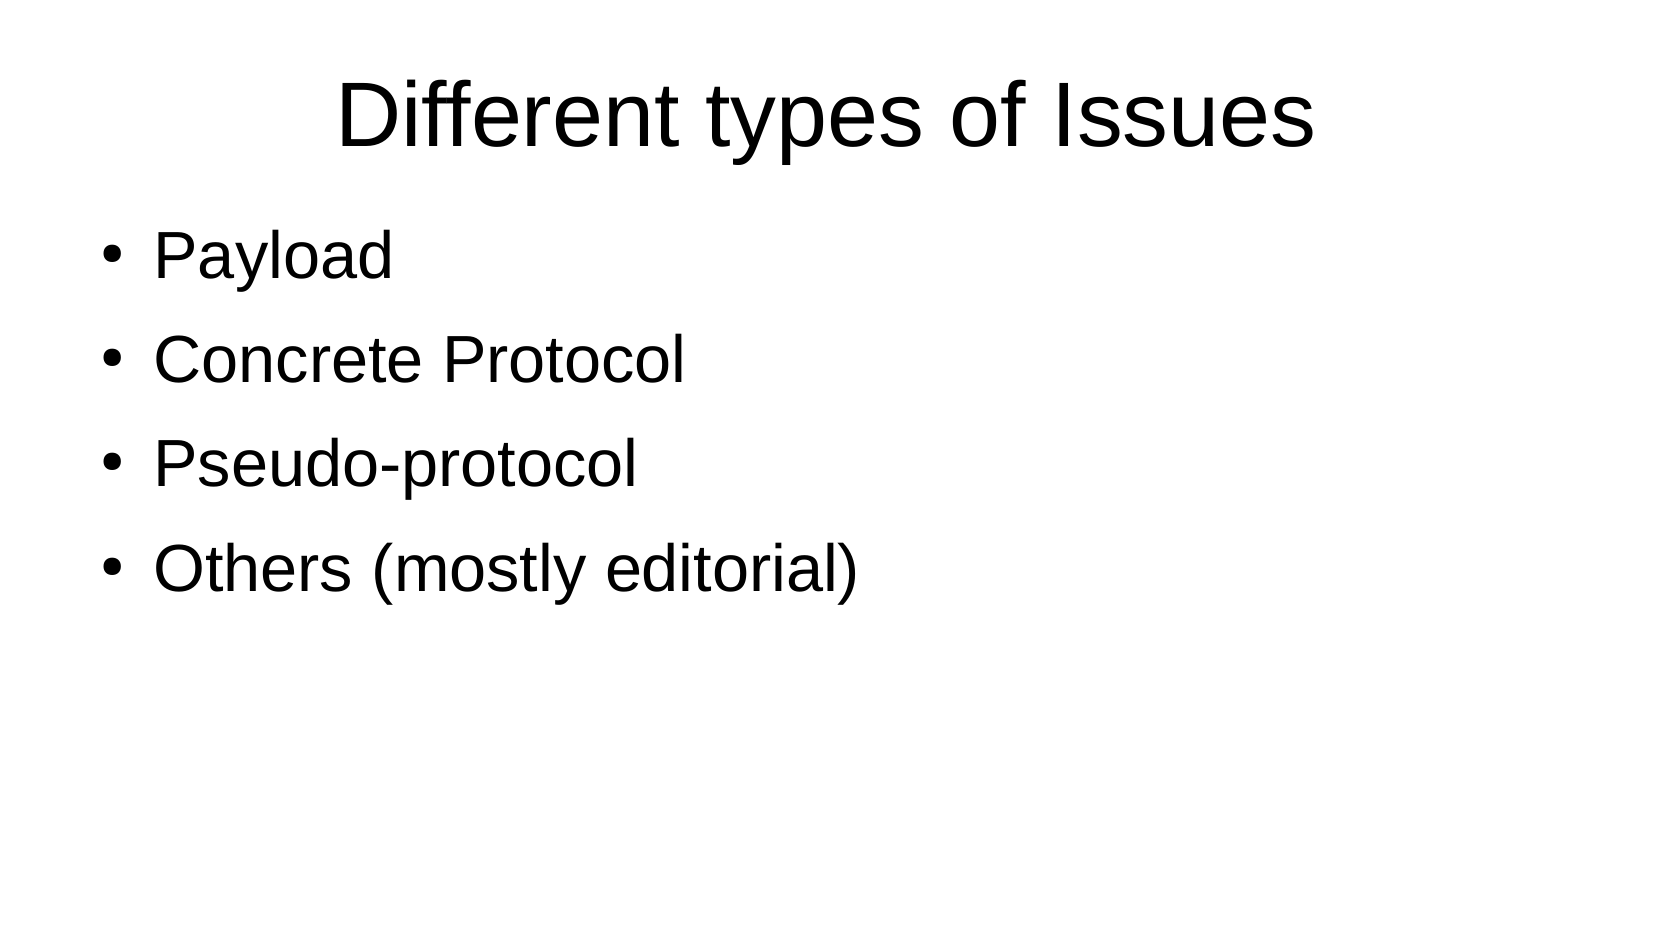

# Different types of Issues
Payload
Concrete Protocol
Pseudo-protocol
Others (mostly editorial)